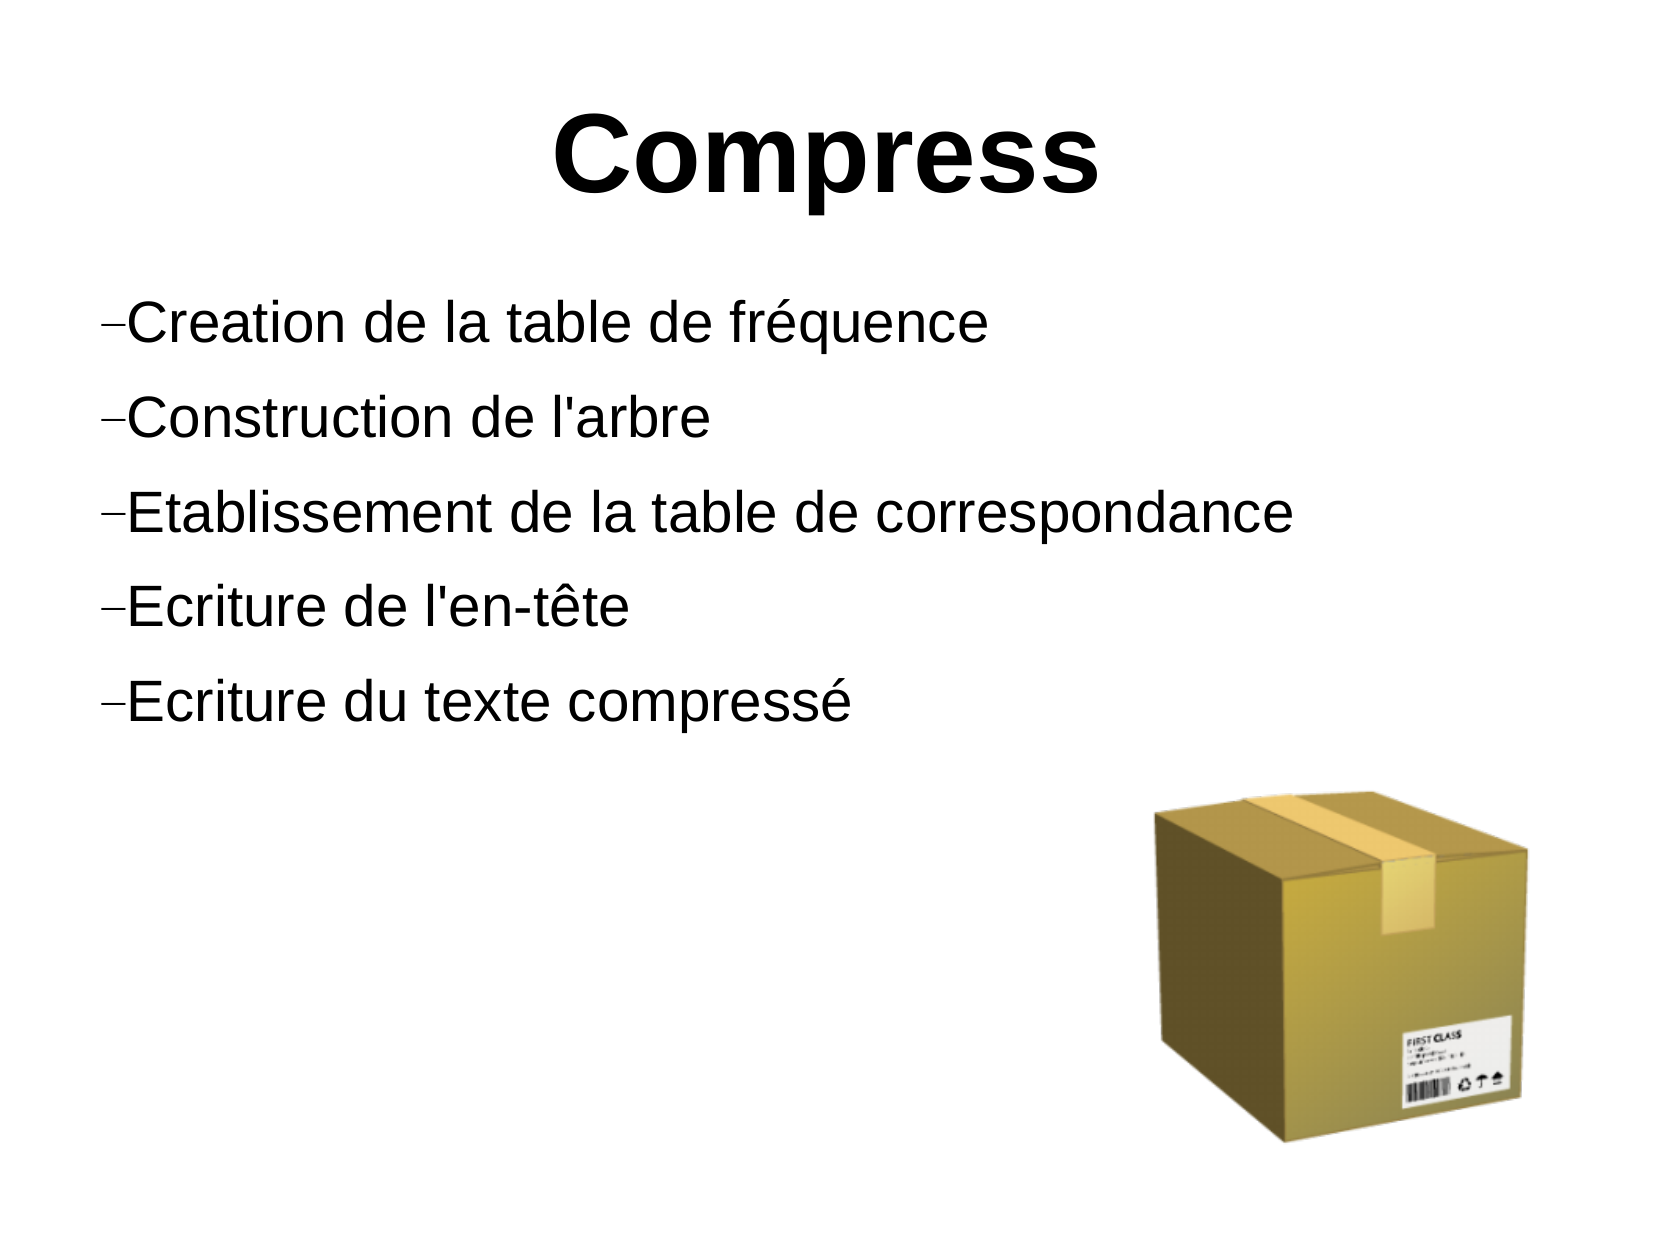

# Compress
Creation de la table de fréquence
Construction de l'arbre
Etablissement de la table de correspondance
Ecriture de l'en-tête
Ecriture du texte compressé